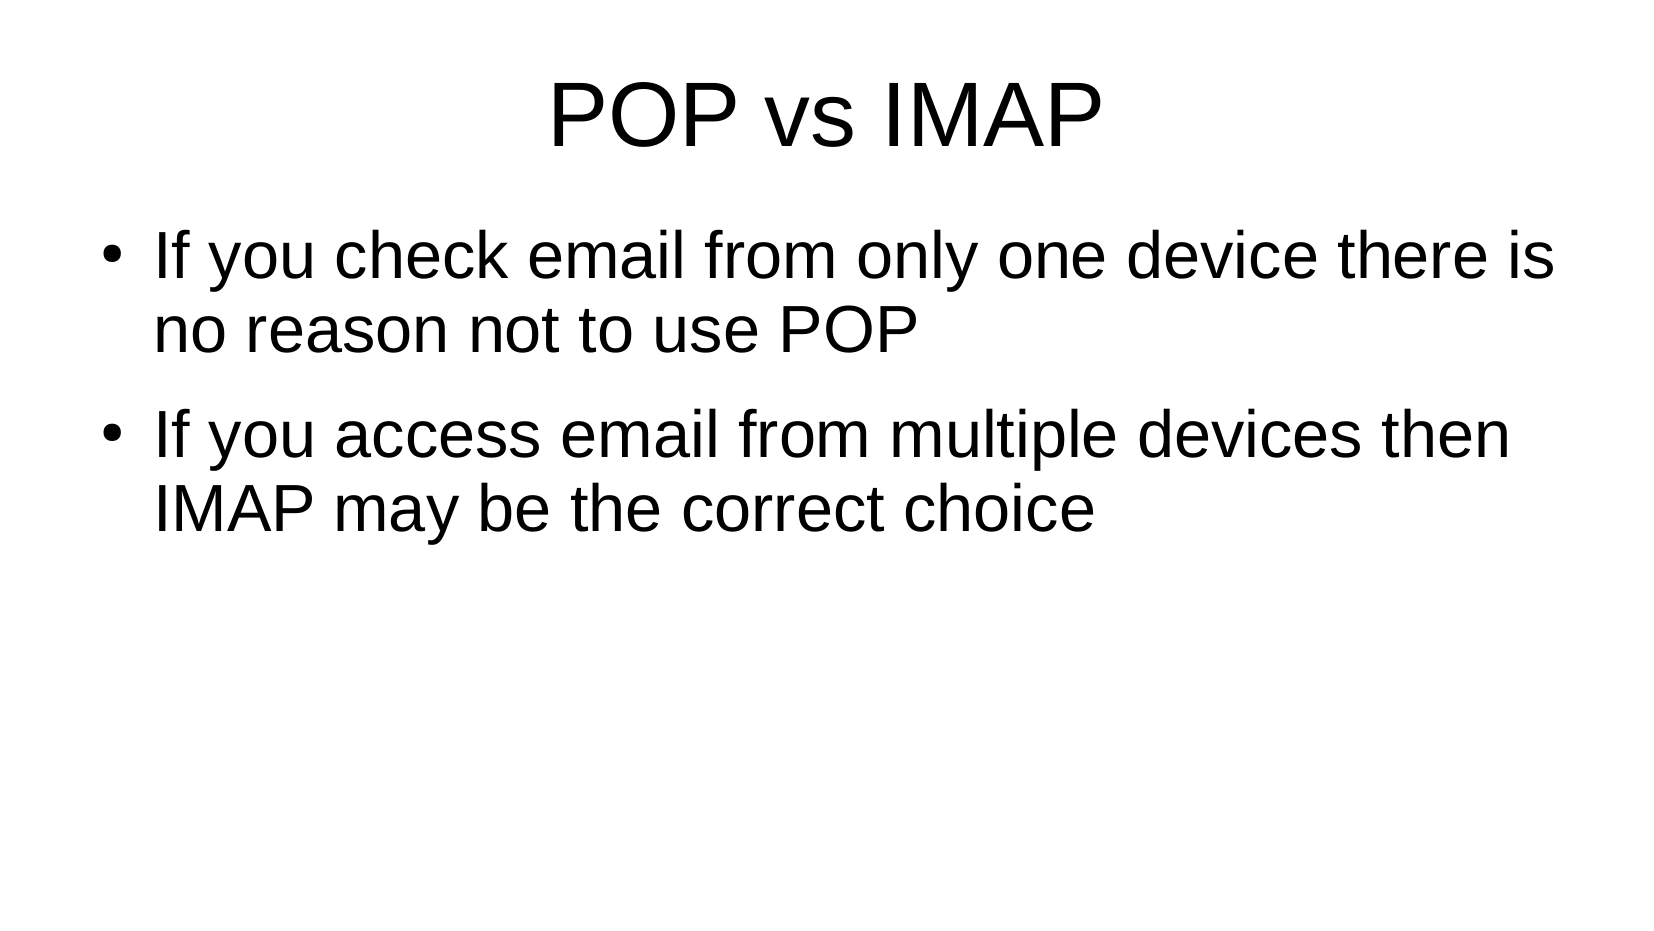

# POP vs IMAP
If you check email from only one device there is no reason not to use POP
If you access email from multiple devices then IMAP may be the correct choice